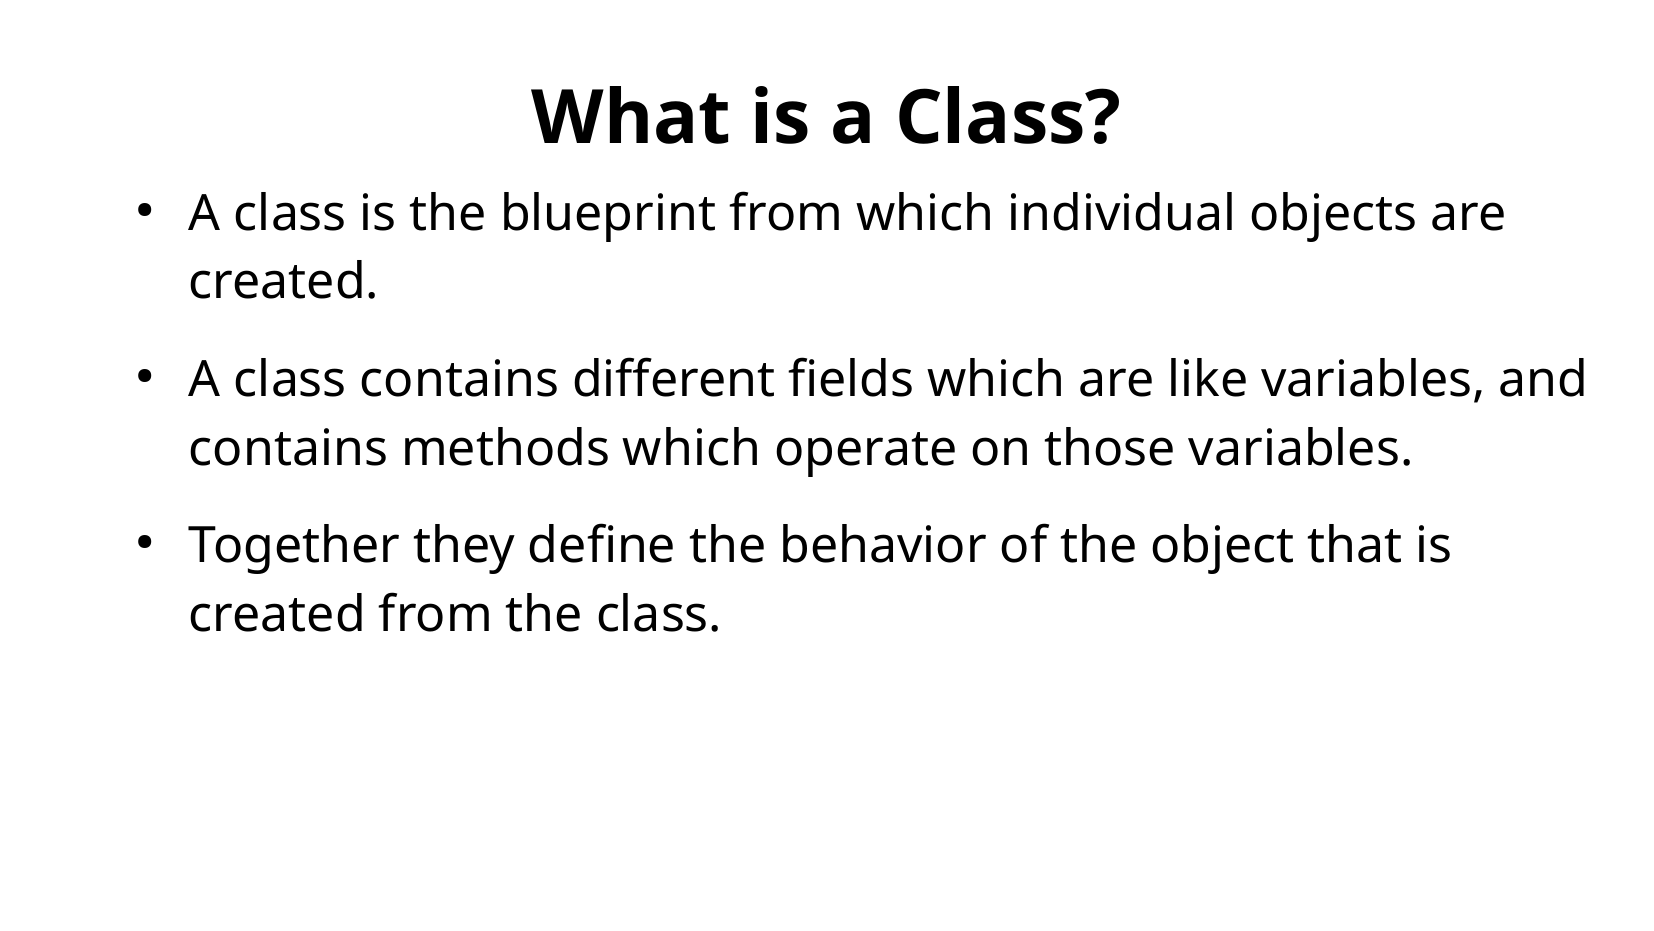

# What is a Class?
A class is the blueprint from which individual objects are created.
A class contains different fields which are like variables, and contains methods which operate on those variables.
Together they define the behavior of the object that is created from the class.